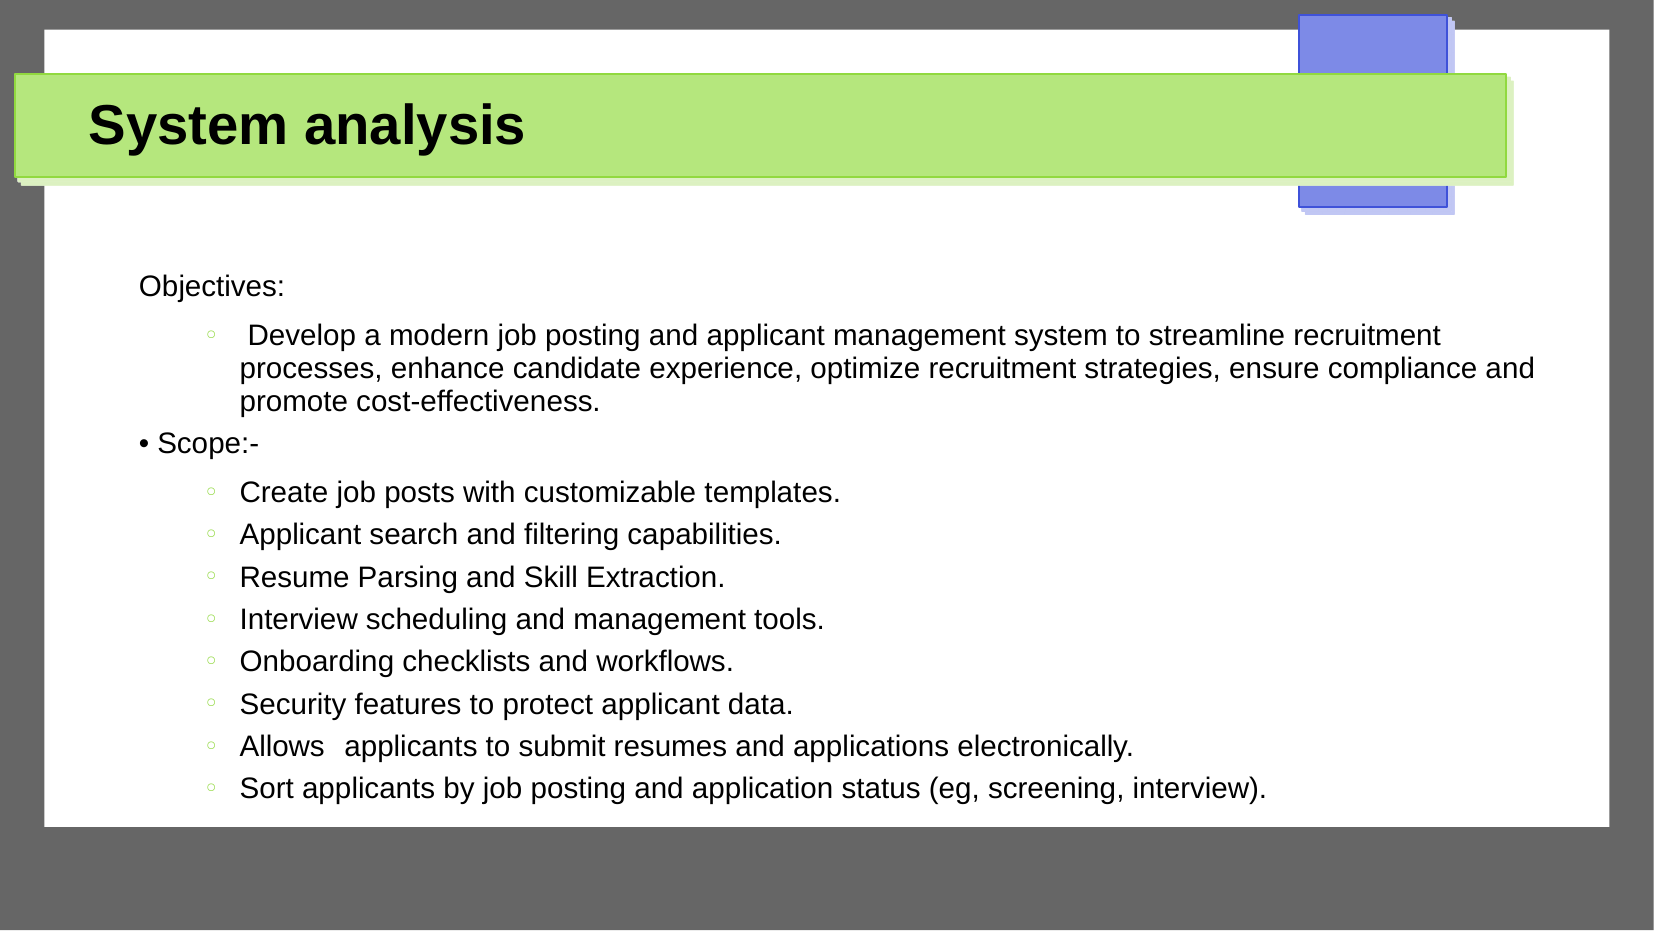

# System analysis
Objectives:
 Develop a modern job posting and applicant management system to streamline recruitment processes, enhance candidate experience, optimize recruitment strategies, ensure compliance and promote cost-effectiveness.
• Scope:-
Create job posts with customizable templates.
Applicant search and filtering capabilities.
Resume Parsing and Skill Extraction.
Interview scheduling and management tools.
Onboarding checklists and workflows.
Security features to protect applicant data.
Allows 	applicants to submit resumes and applications electronically.
Sort applicants by job posting and application status (eg, screening, interview).